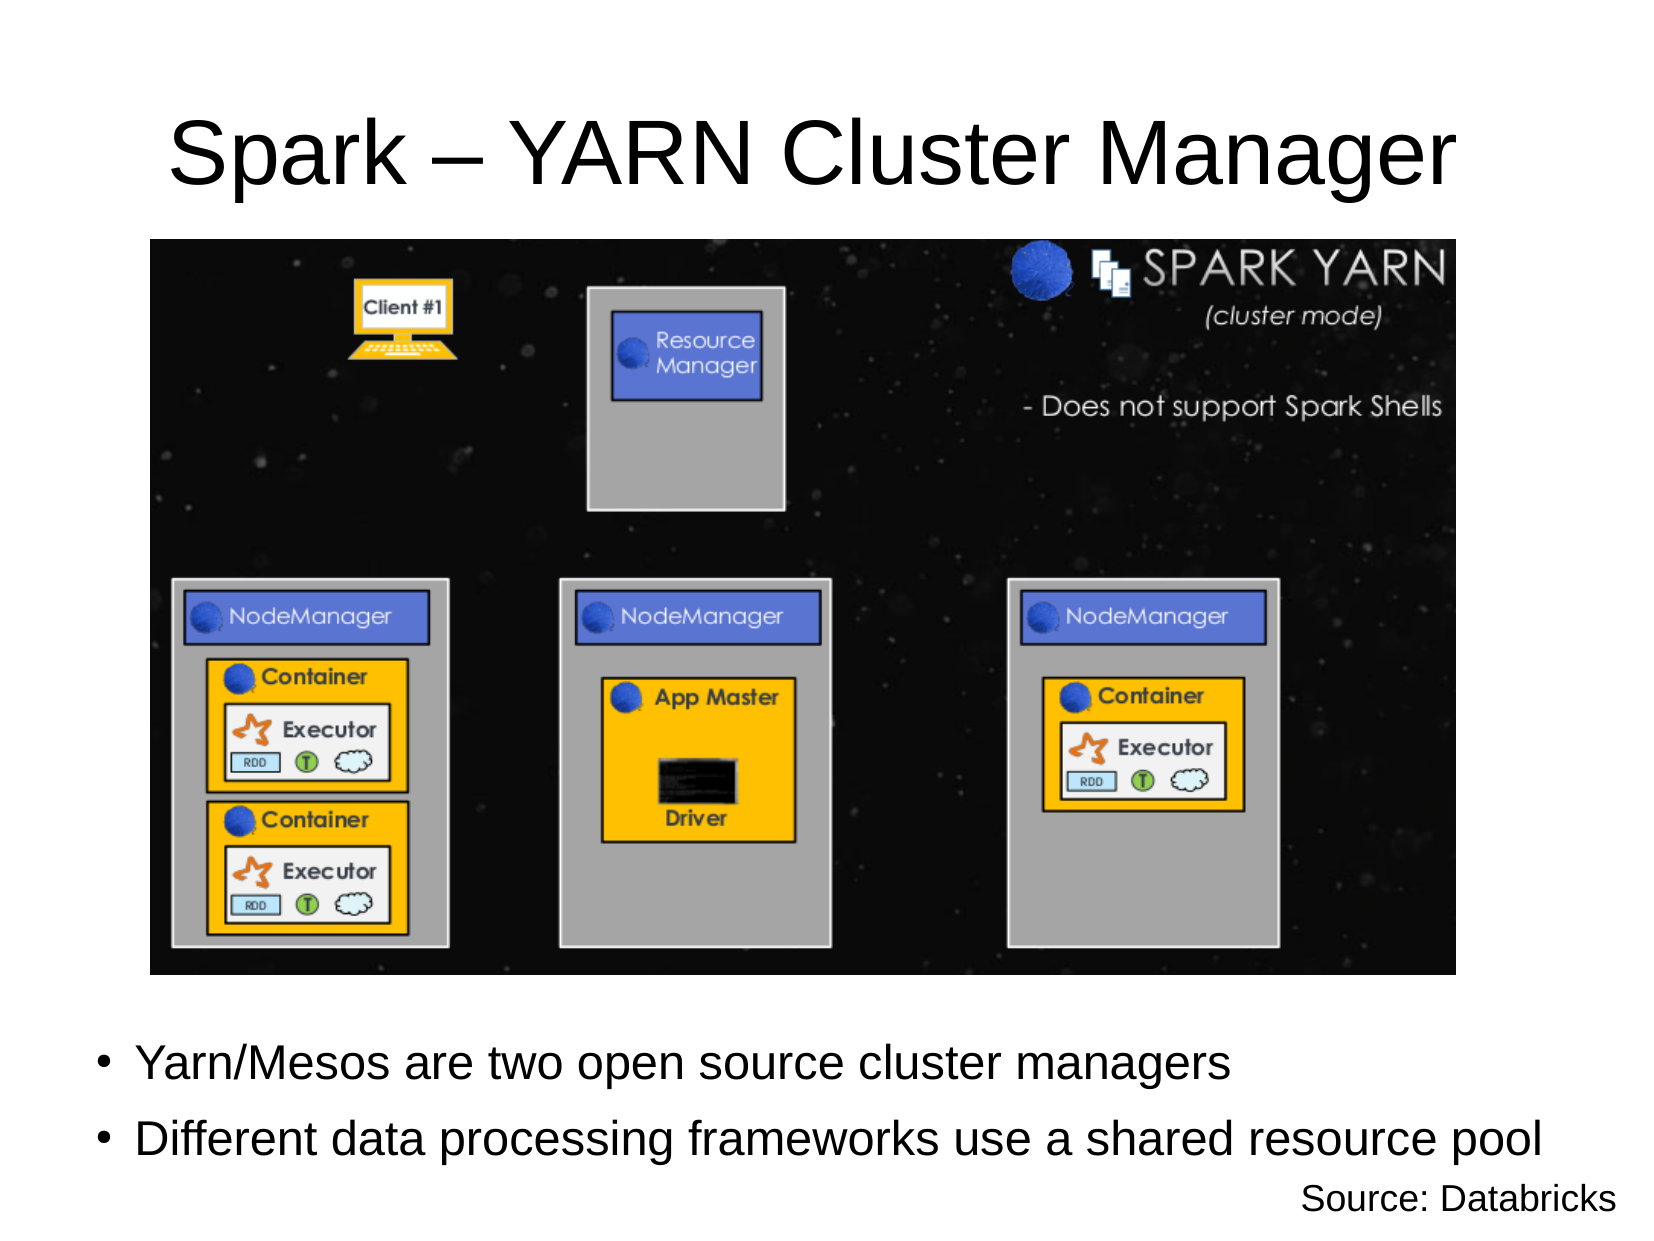

# Spark – YARN Cluster Manager
Yarn/Mesos are two open source cluster managers
Different data processing frameworks use a shared resource pool
Source: Databricks